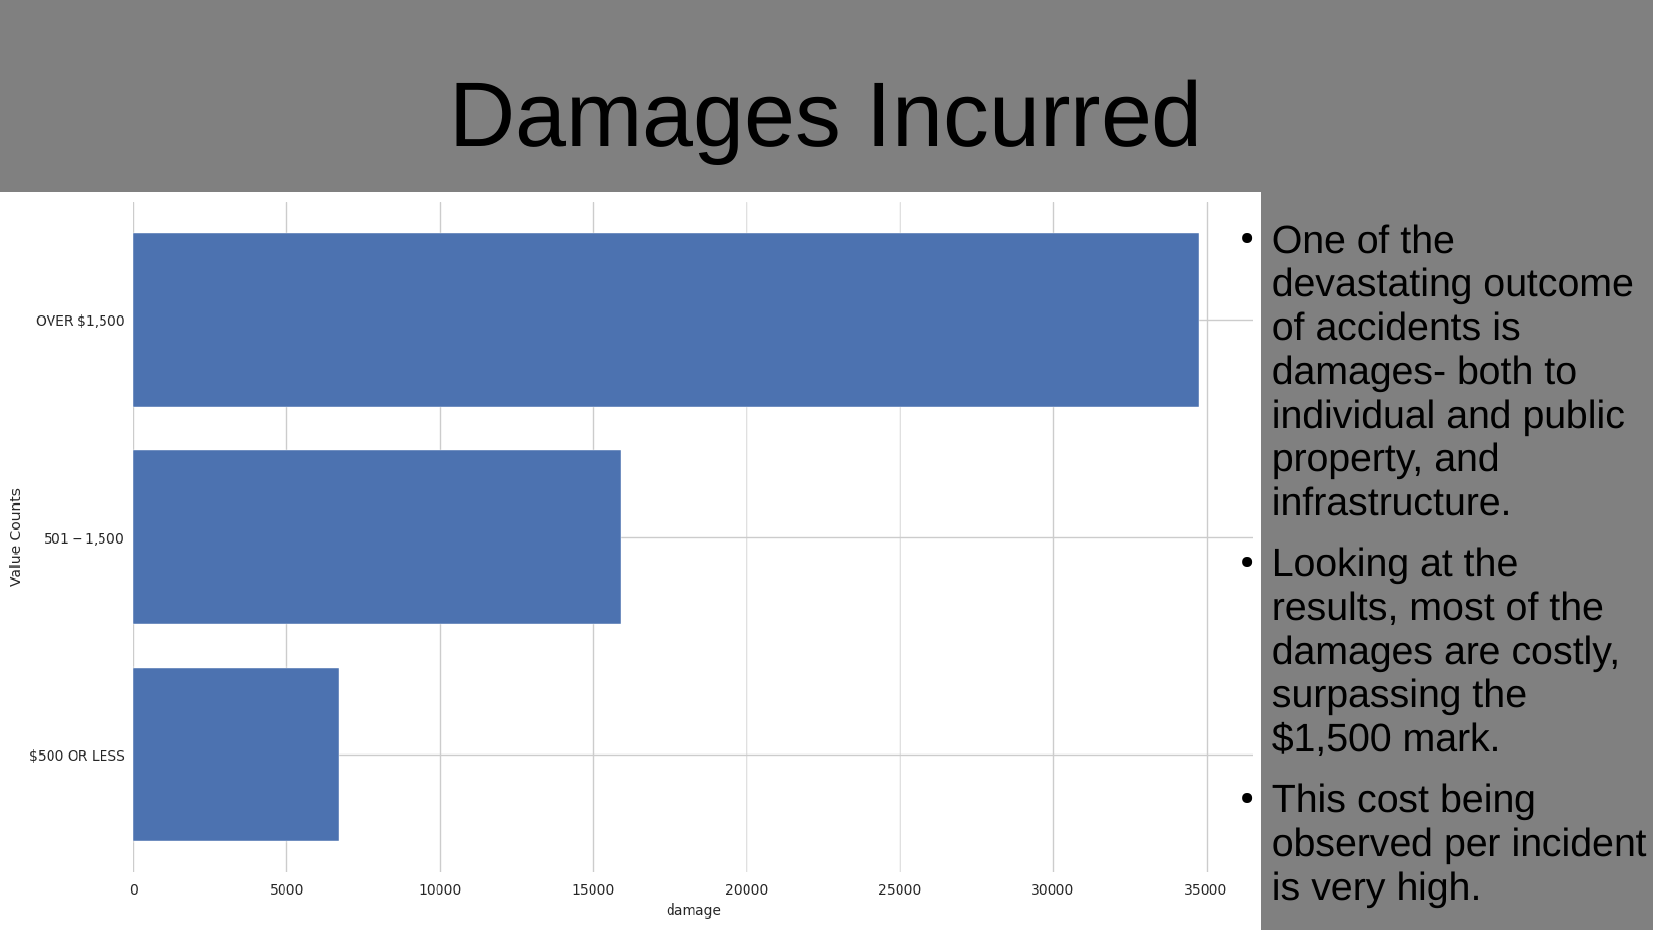

# Damages Incurred
One of the devastating outcome of accidents is damages- both to individual and public property, and infrastructure.
Looking at the results, most of the damages are costly, surpassing the $1,500 mark.
This cost being observed per incident is very high.